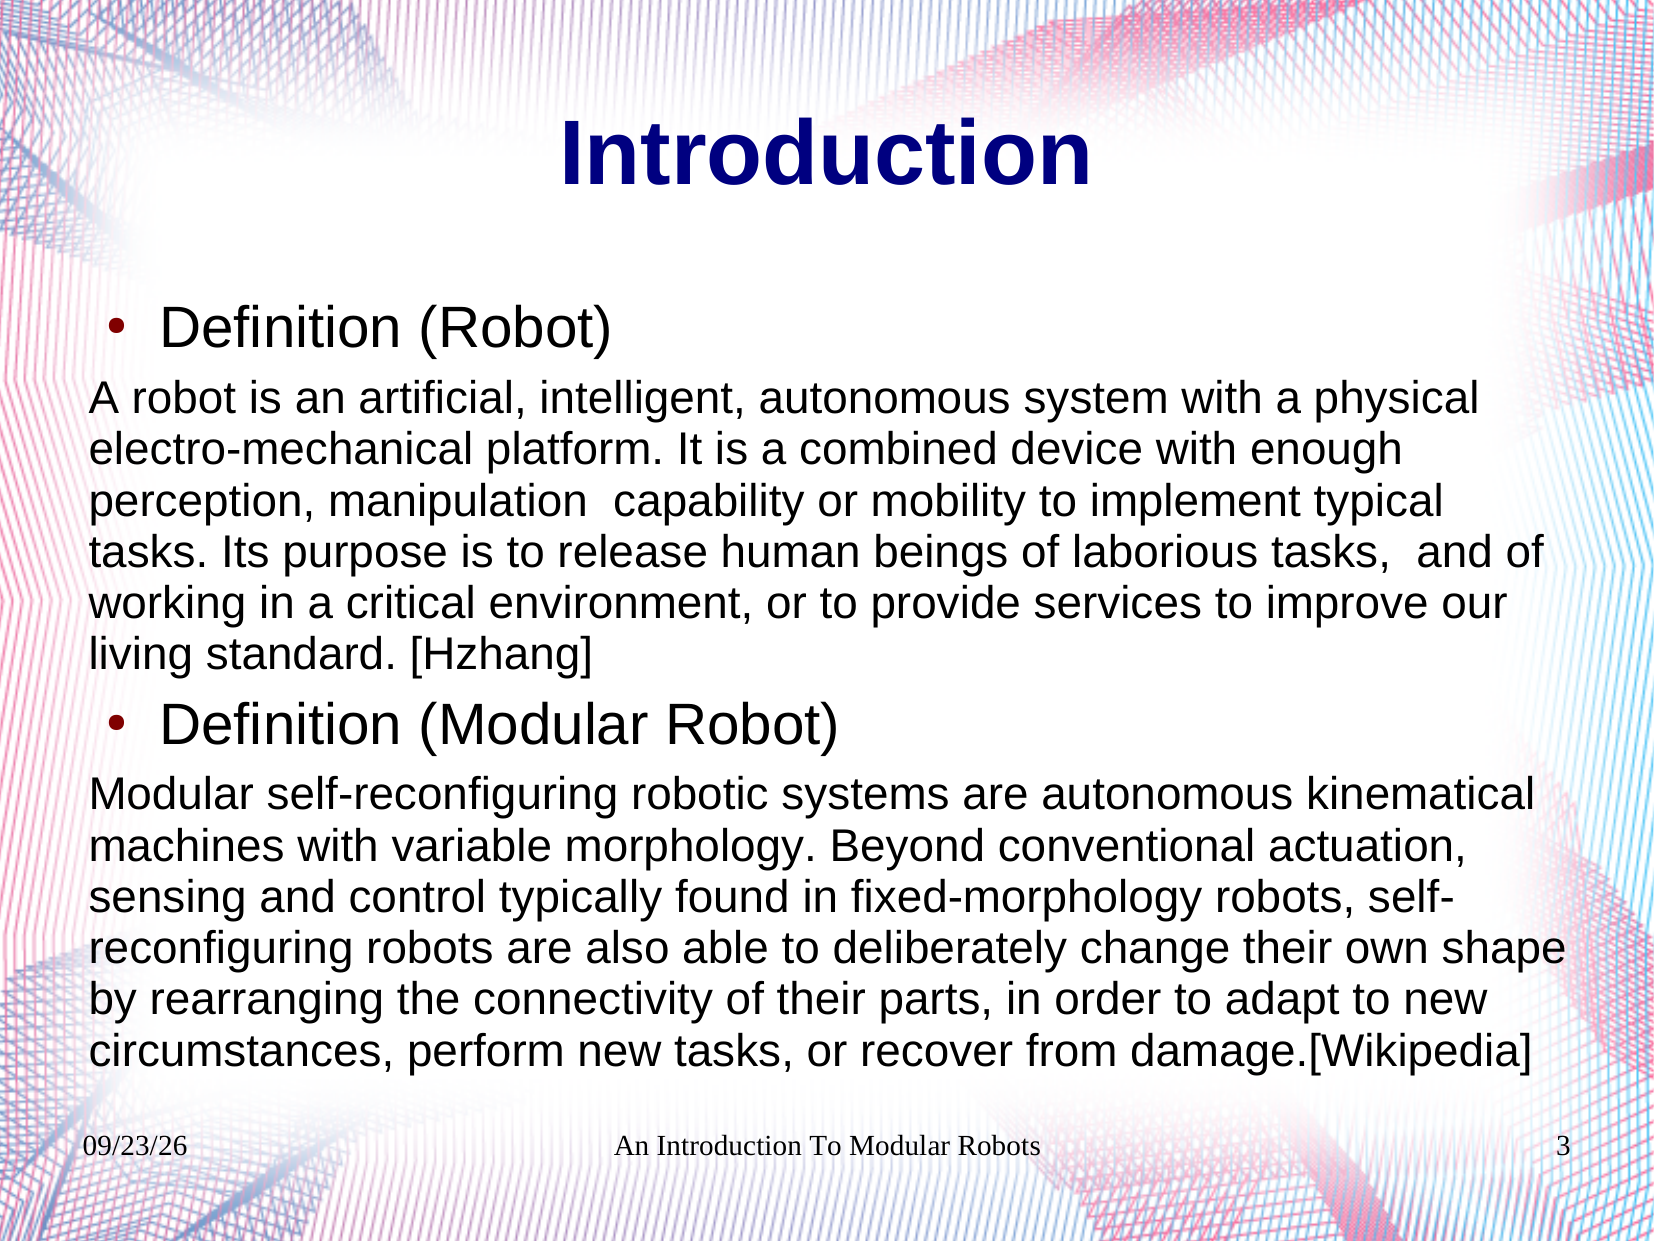

# Introduction
Definition (Robot)
A robot is an artificial, intelligent, autonomous system with a physical electro-mechanical platform. It is a combined device with enough perception, manipulation capability or mobility to implement typical tasks. Its purpose is to release human beings of laborious tasks, and of working in a critical environment, or to provide services to improve our living standard. [Hzhang]
Definition (Modular Robot)
Modular self-reconfiguring robotic systems are autonomous kinematical machines with variable morphology. Beyond conventional actuation, sensing and control typically found in fixed-morphology robots, self-reconfiguring robots are also able to deliberately change their own shape by rearranging the connectivity of their parts, in order to adapt to new circumstances, perform new tasks, or recover from damage.[Wikipedia]
An Introduction To Modular Robots
3